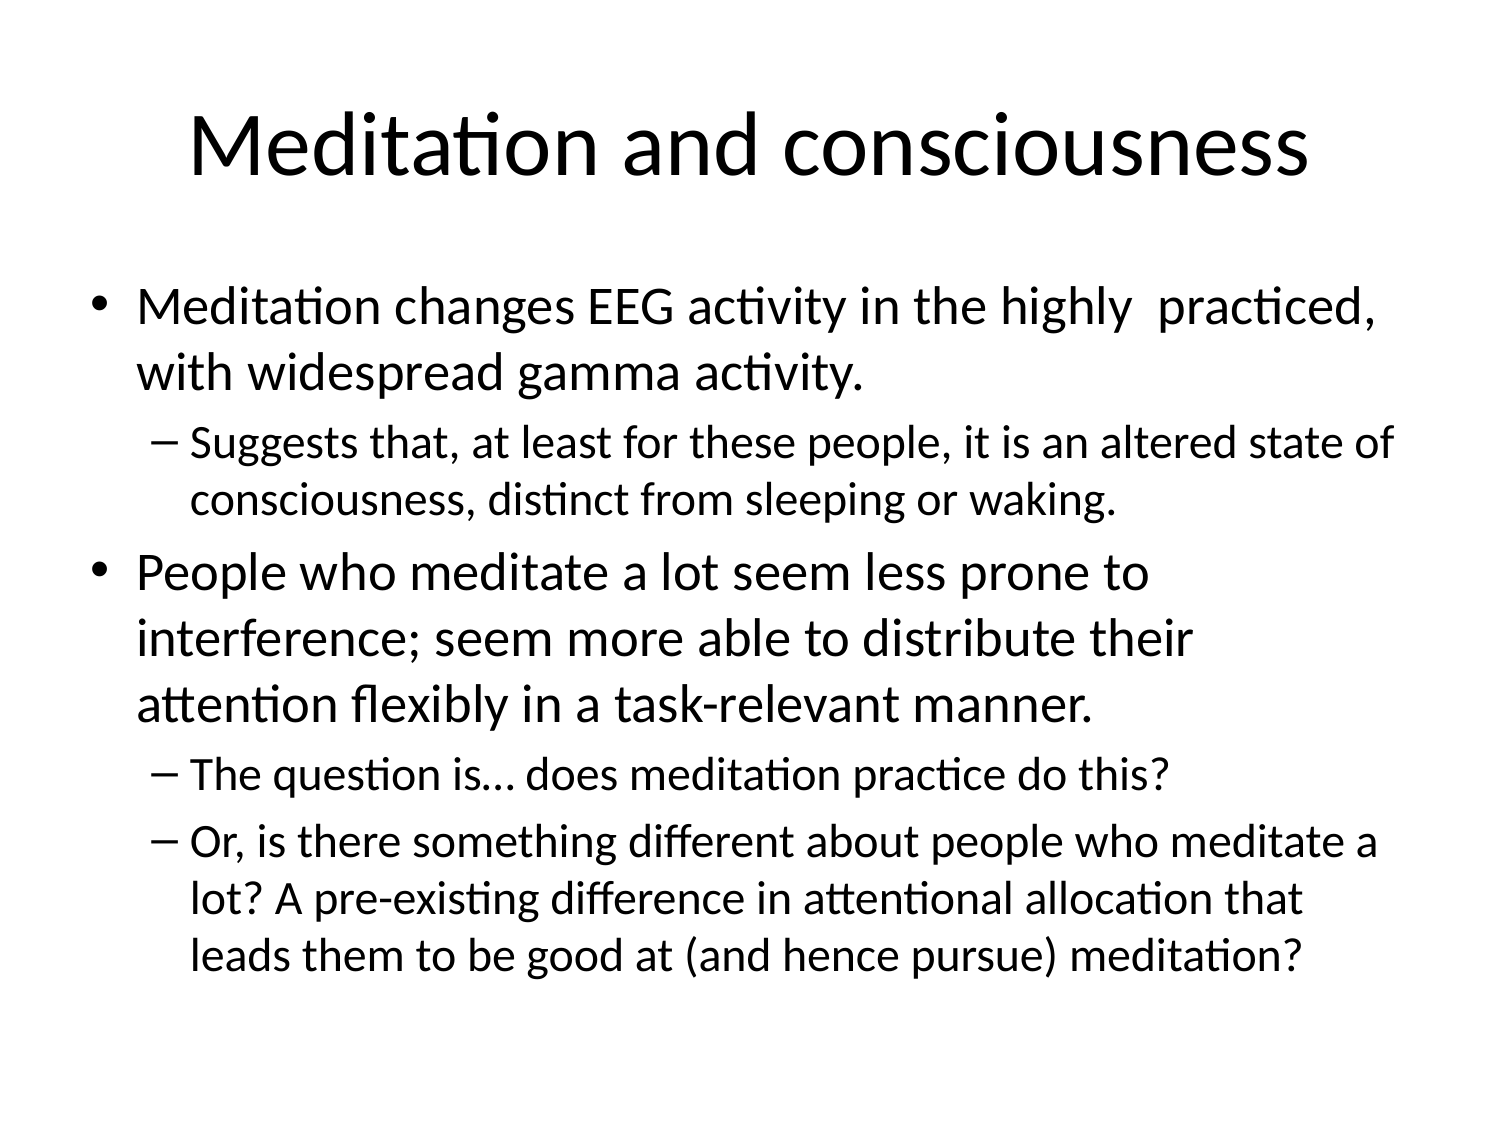

# Meditation and consciousness
Meditation changes EEG activity in the highly practiced, with widespread gamma activity.
Suggests that, at least for these people, it is an altered state of consciousness, distinct from sleeping or waking.
People who meditate a lot seem less prone to interference; seem more able to distribute their attention flexibly in a task-relevant manner.
The question is… does meditation practice do this?
Or, is there something different about people who meditate a lot? A pre-existing difference in attentional allocation that leads them to be good at (and hence pursue) meditation?